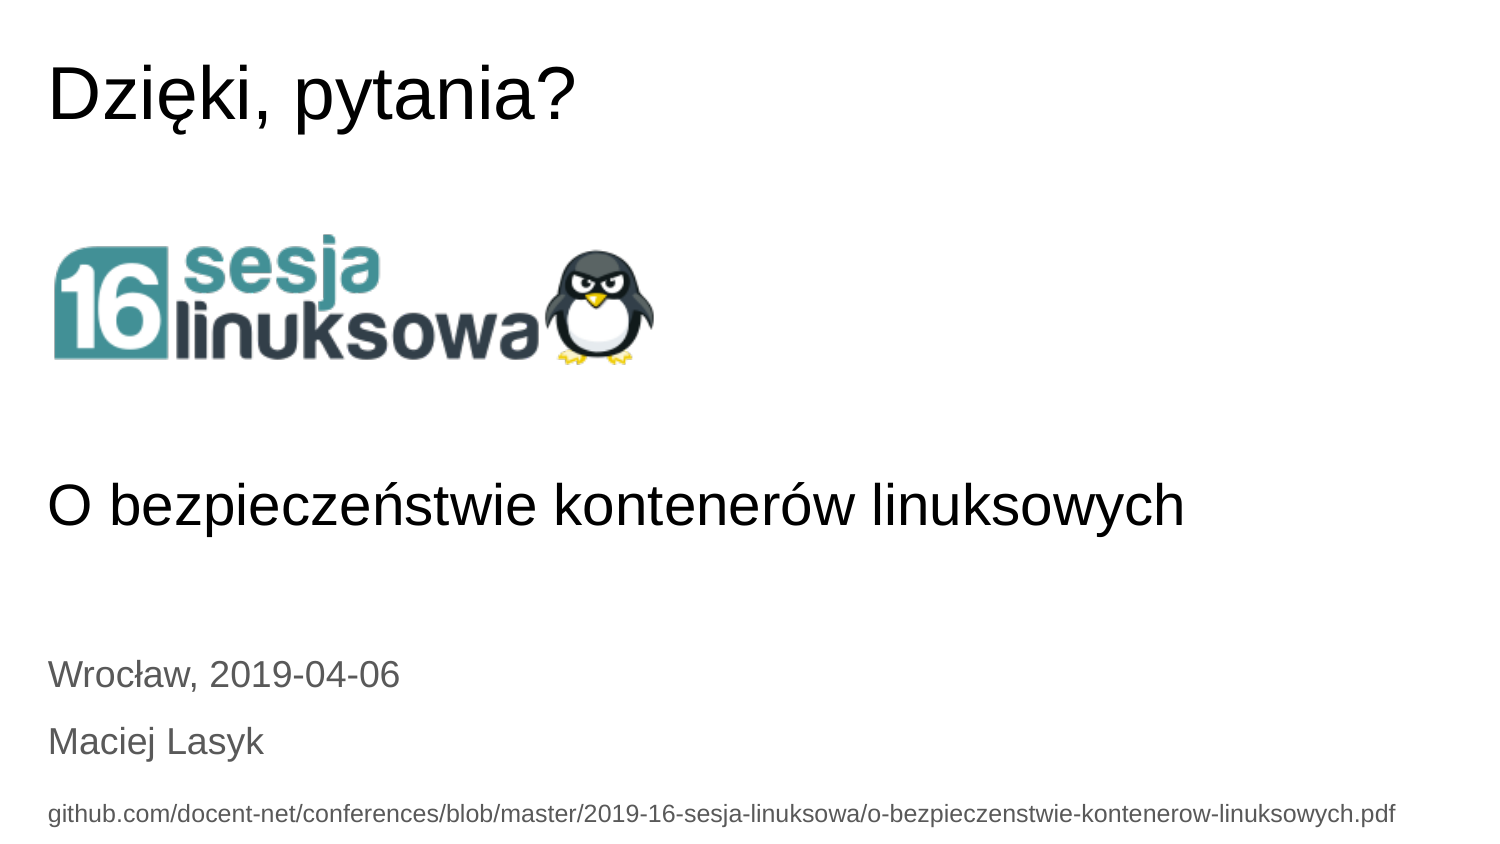

Dzięki, pytania?
# O bezpieczeństwie kontenerów linuksowych
Wrocław, 2019-04-06
Maciej Lasyk
github.com/docent-net/conferences/blob/master/2019-16-sesja-linuksowa/o-bezpieczenstwie-kontenerow-linuksowych.pdf